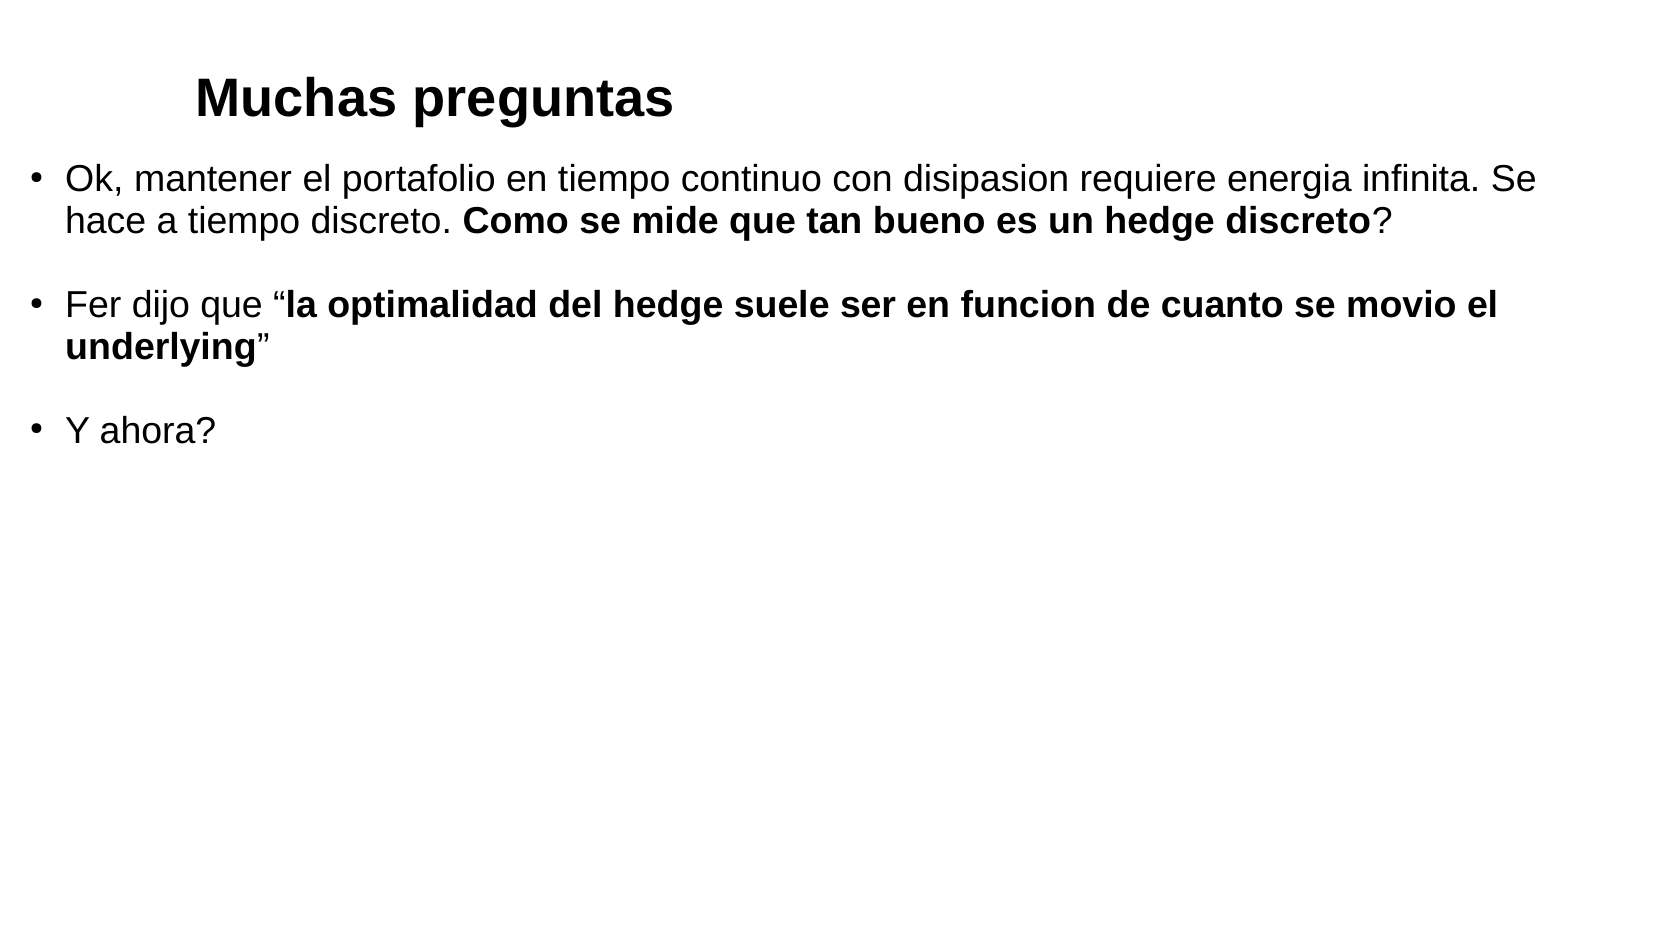

Muchas preguntas
Ok, mantener el portafolio en tiempo continuo con disipasion requiere energia infinita. Se hace a tiempo discreto. Como se mide que tan bueno es un hedge discreto?
Fer dijo que “la optimalidad del hedge suele ser en funcion de cuanto se movio el underlying”
Y ahora?